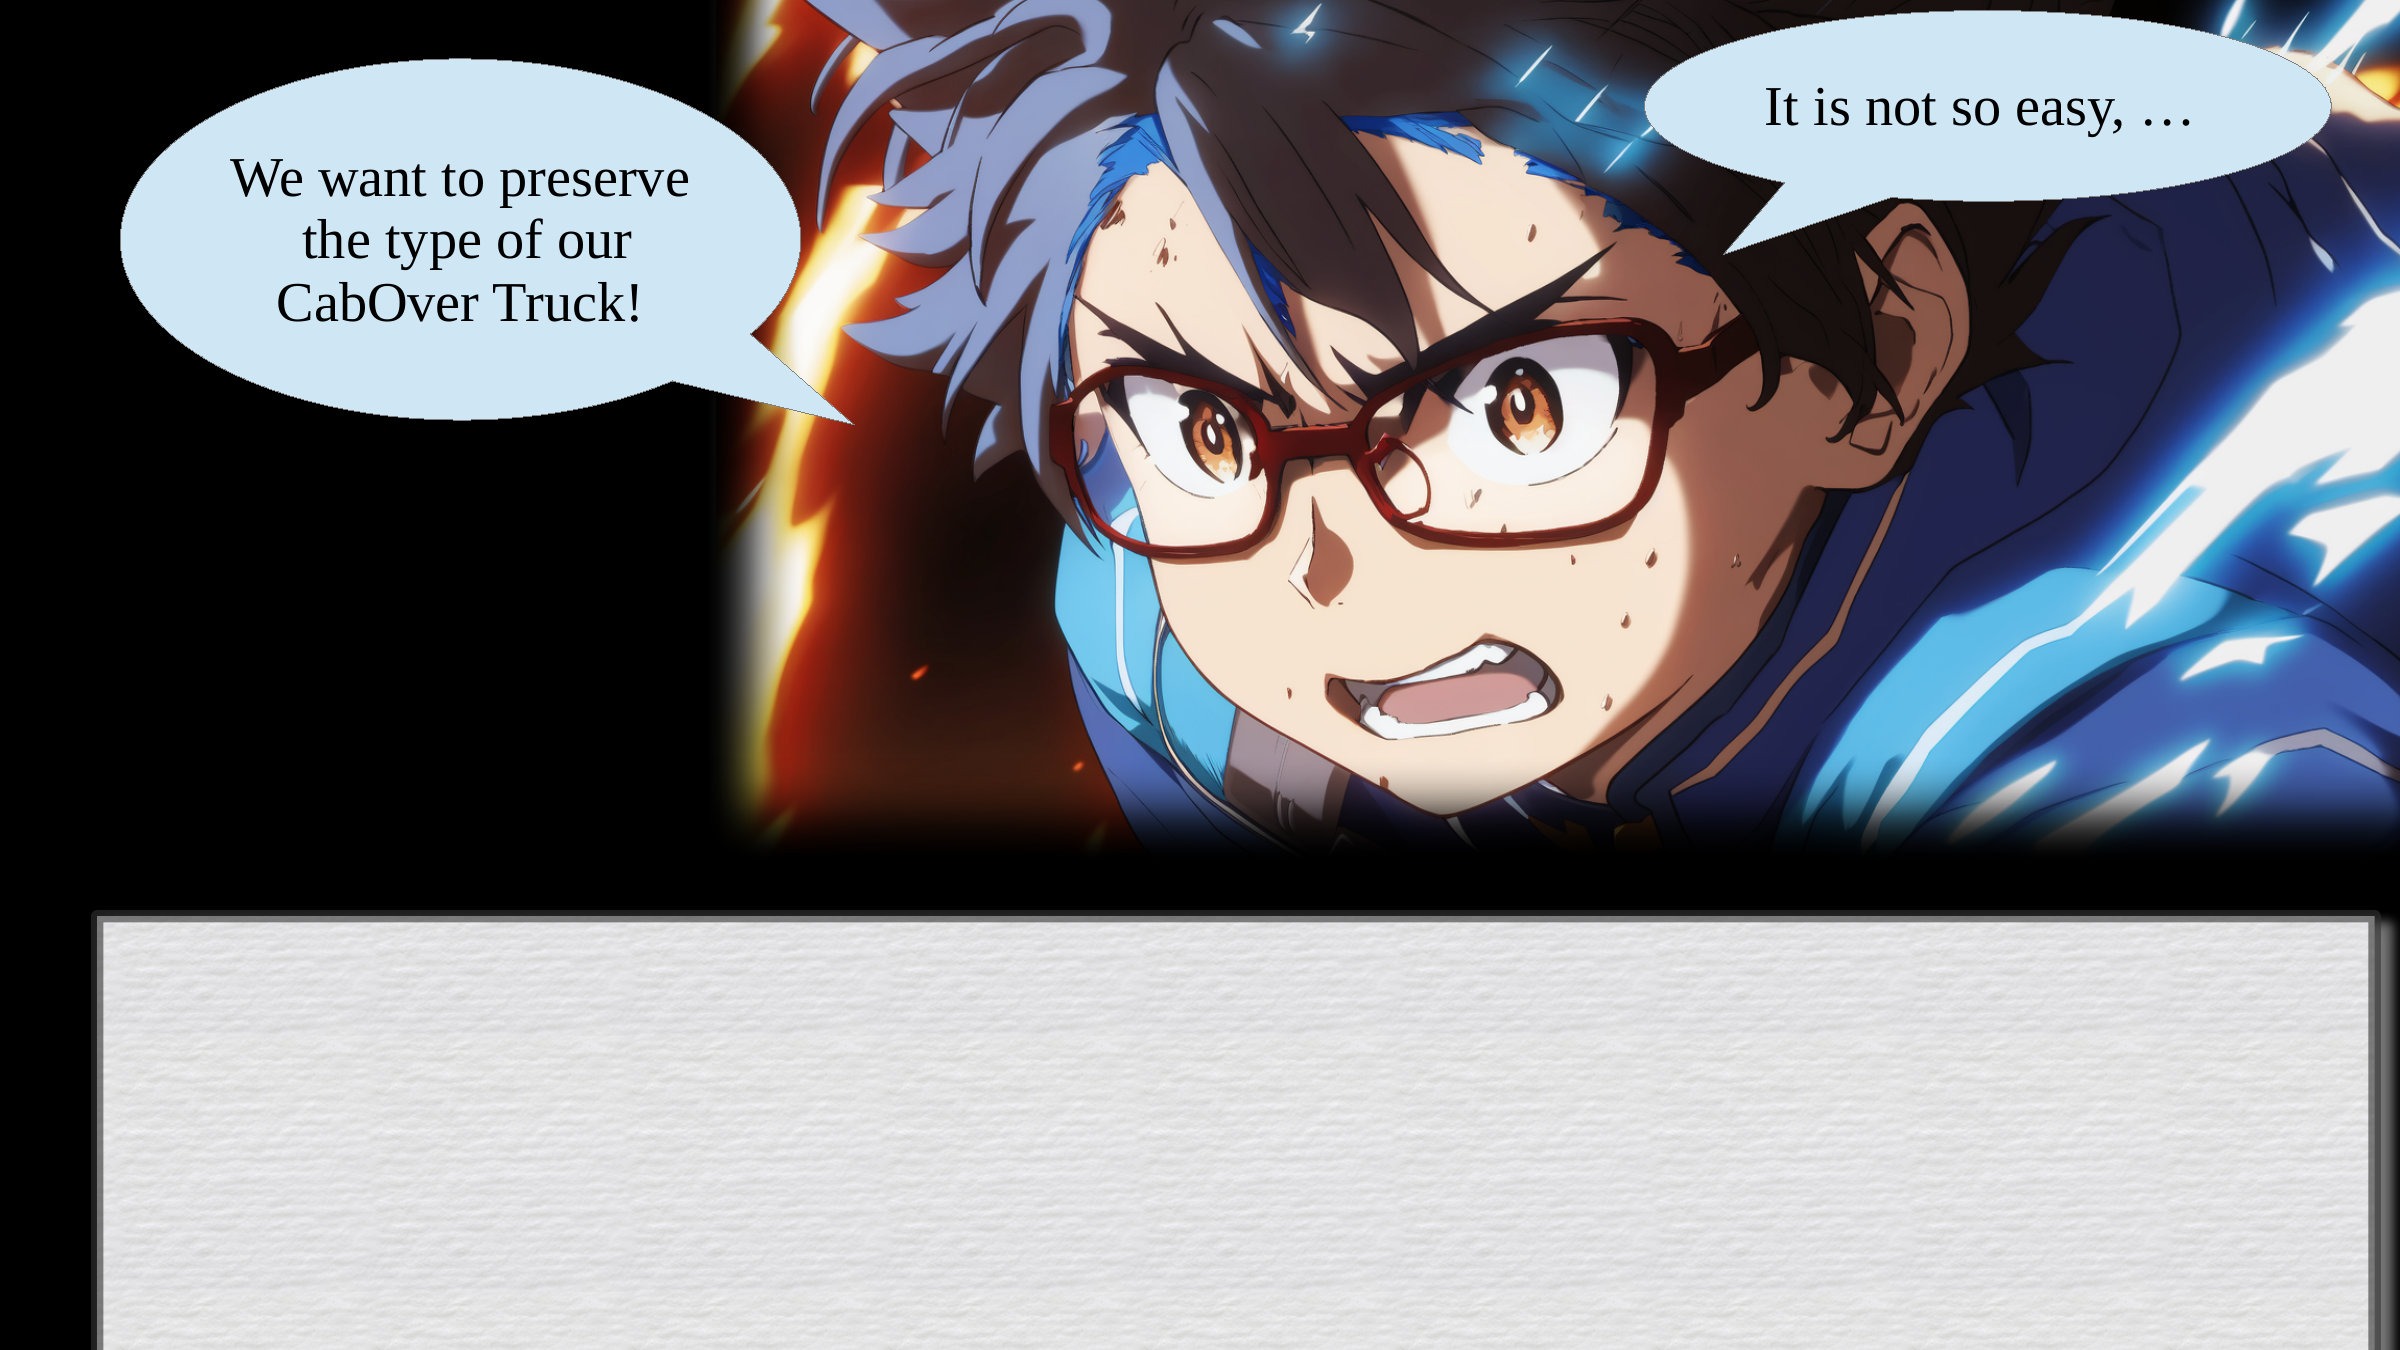

It is not so easy, …
We want to preserve
 the type of our
CabOver Truck!